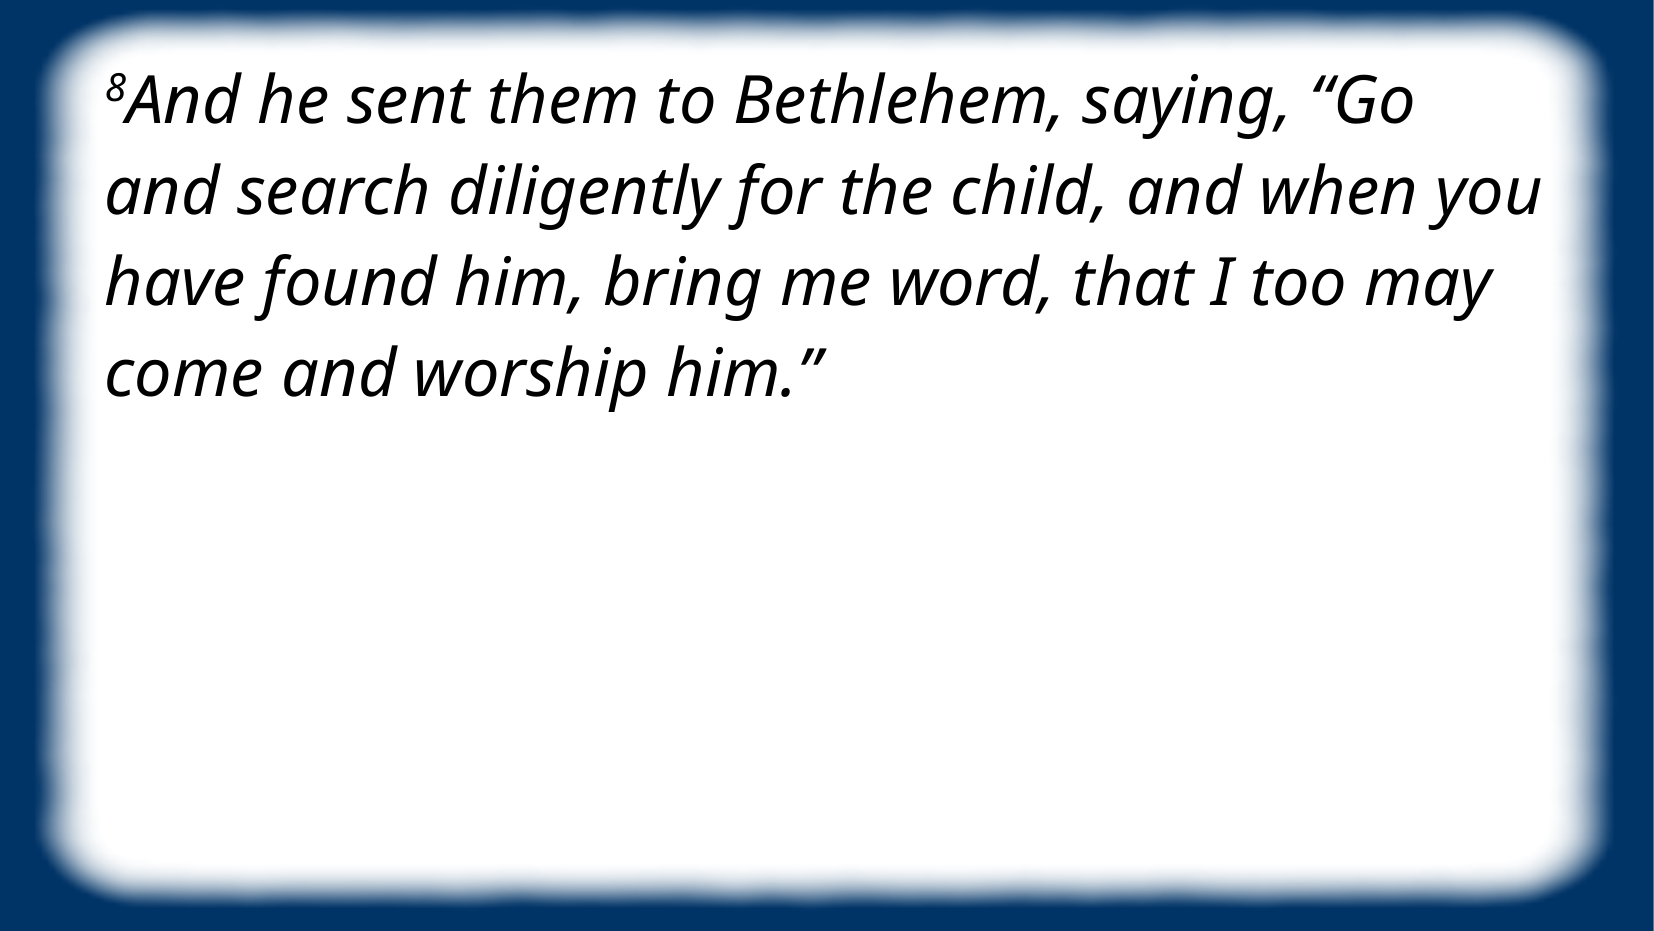

8And he sent them to Bethlehem, saying, “Go and search diligently for the child, and when you have found him, bring me word, that I too may come and worship him.”